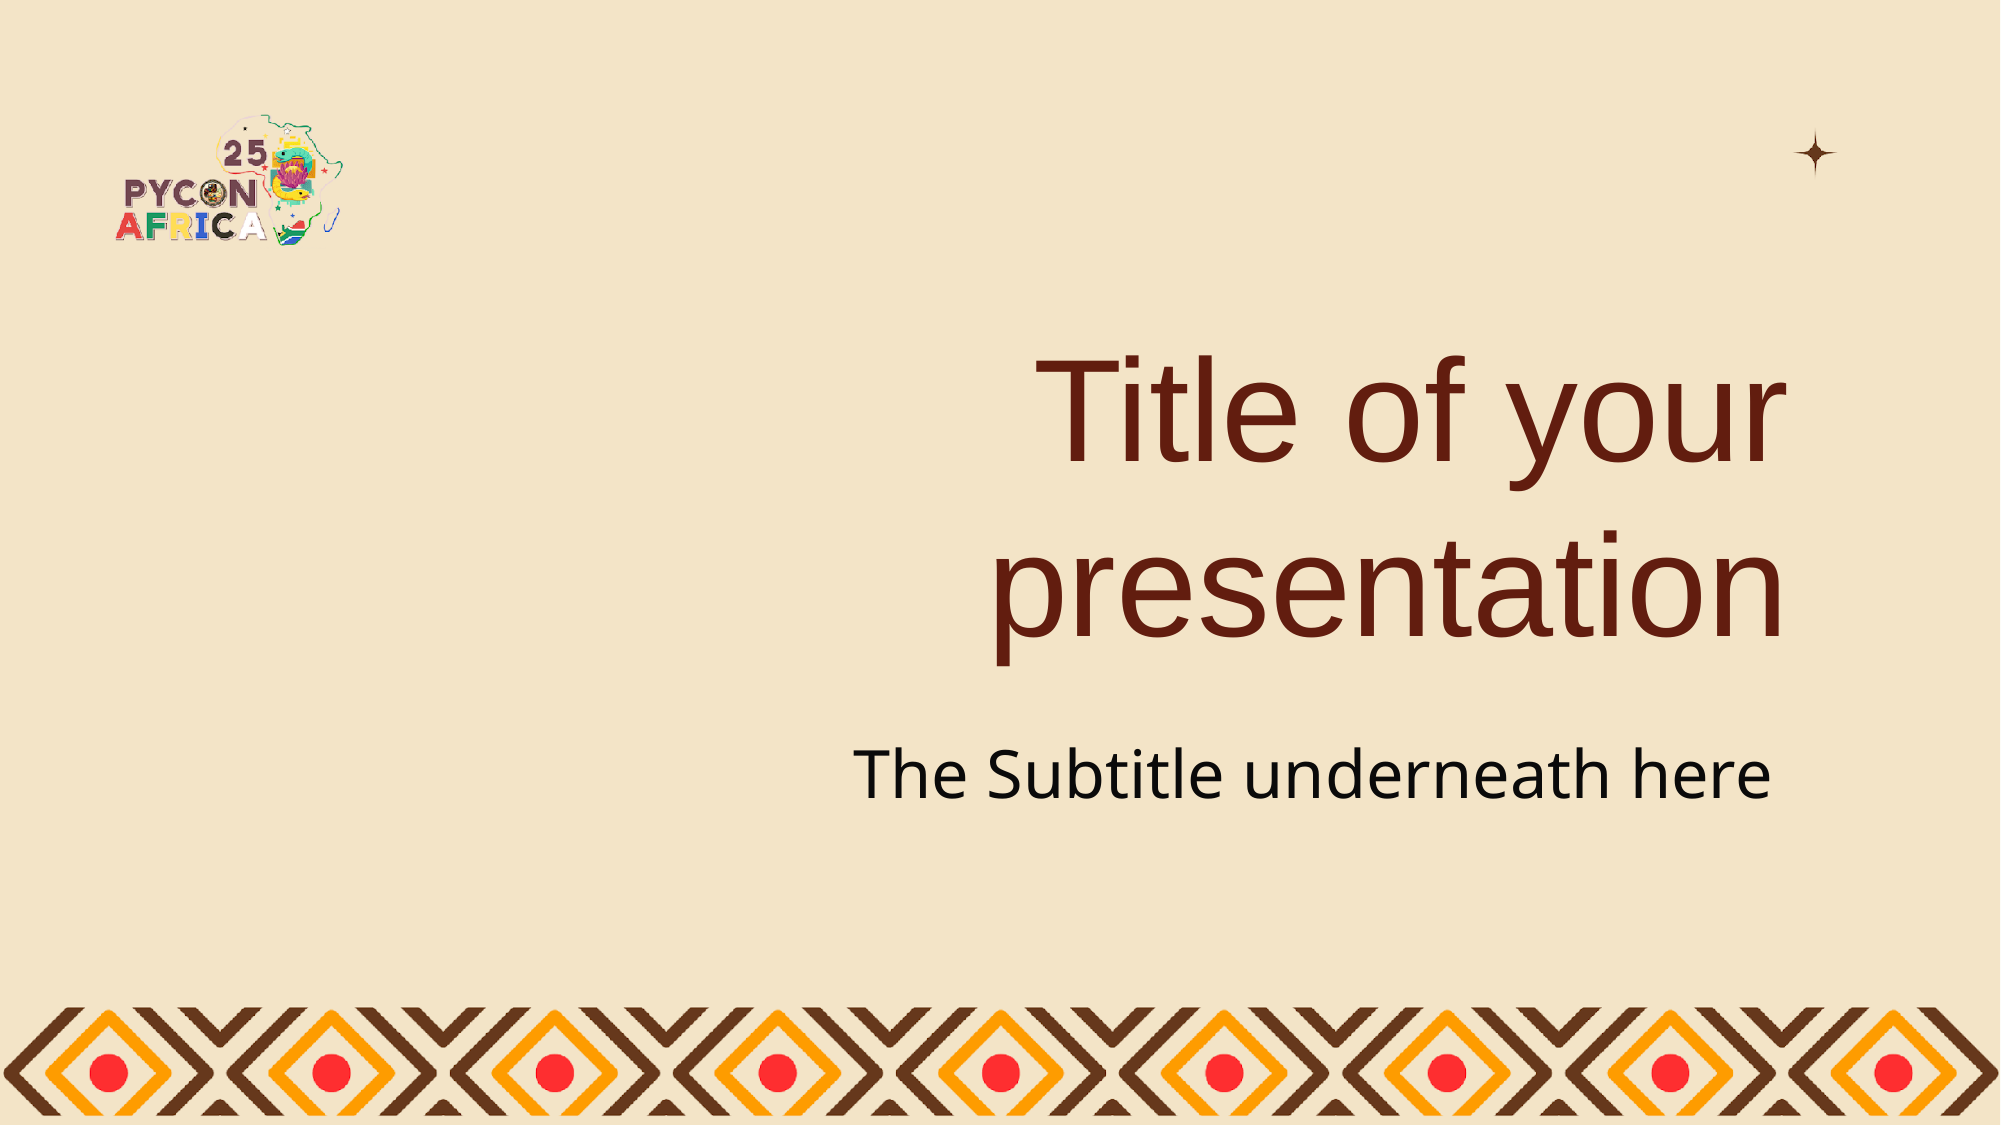

Title of your presentation
The Subtitle underneath here